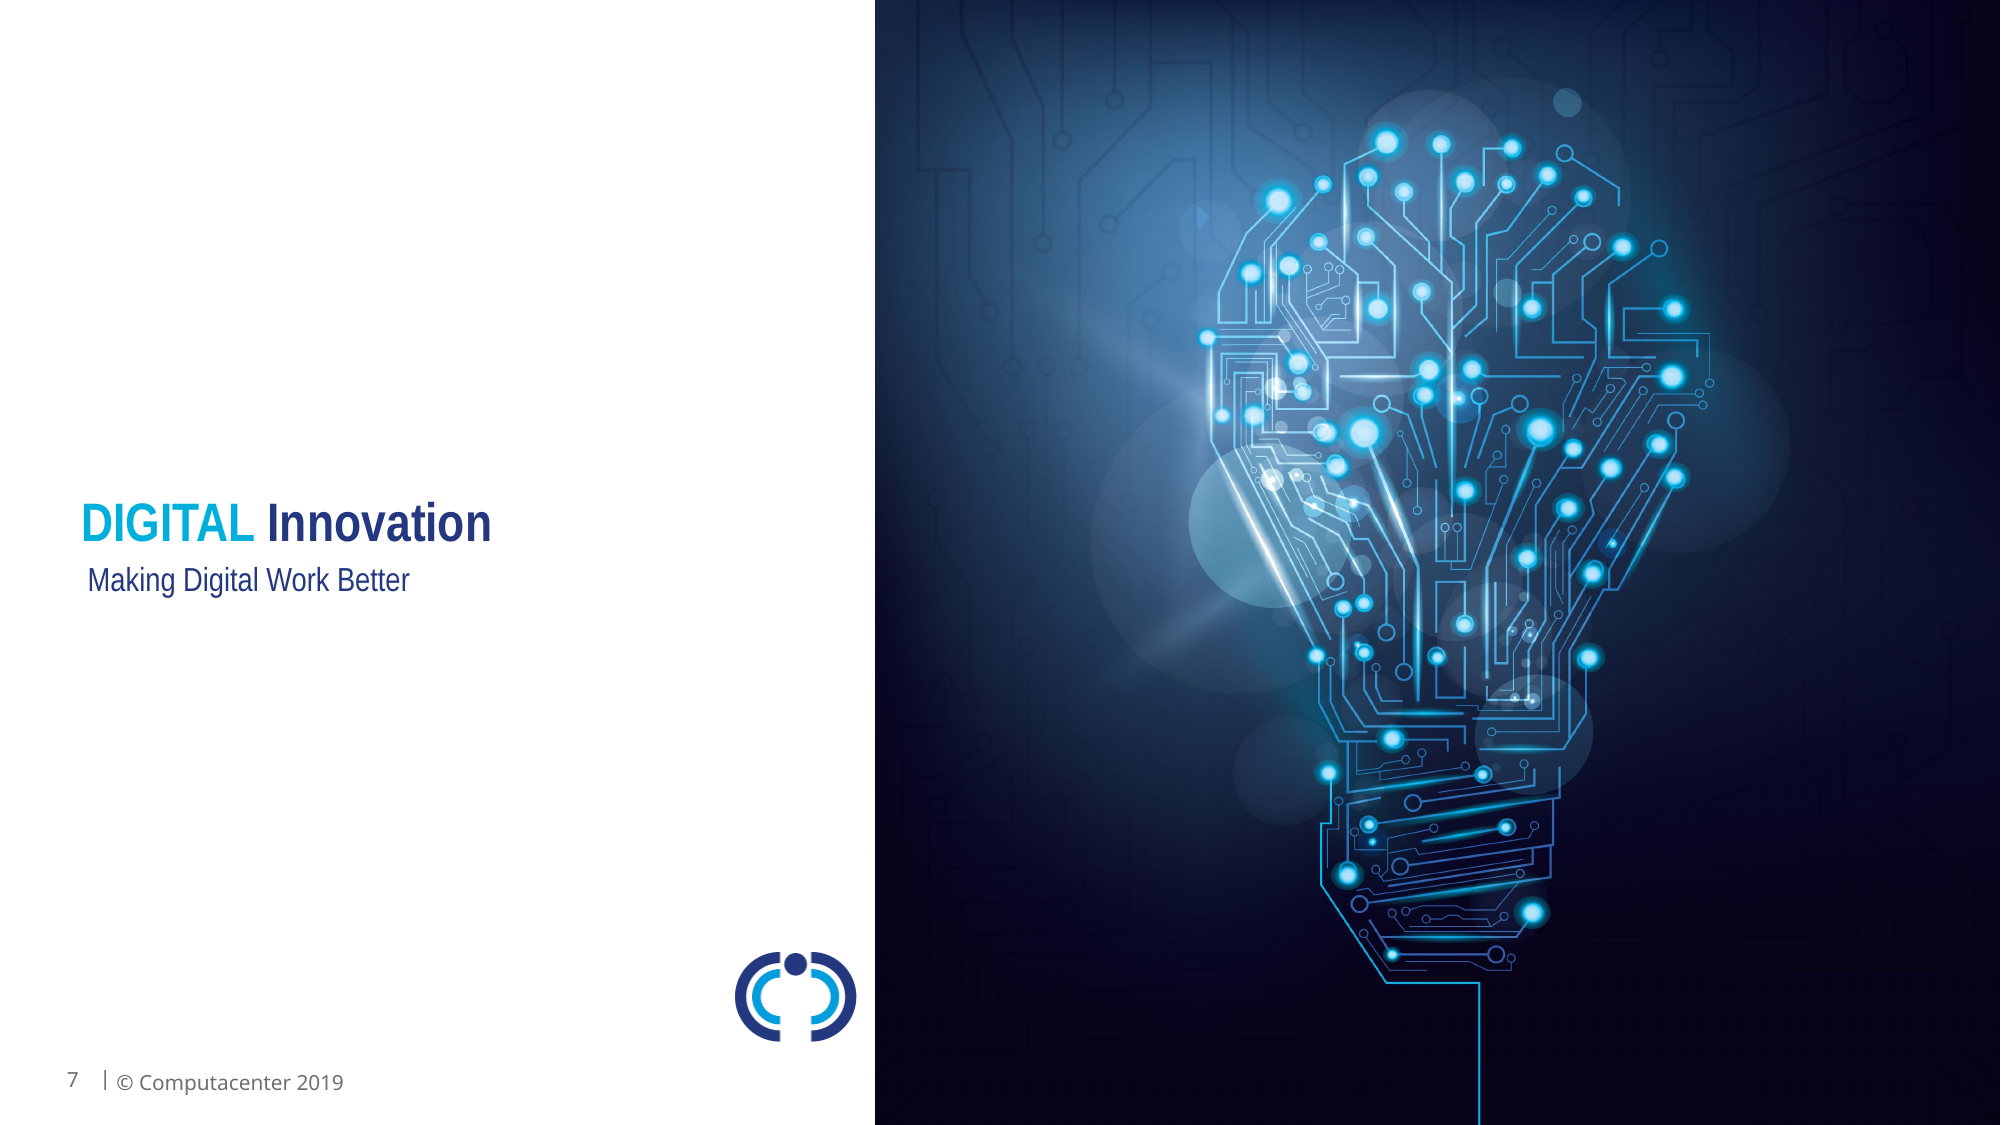

# Digital Innovation
Making Digital Work Better
© Computacenter 2019